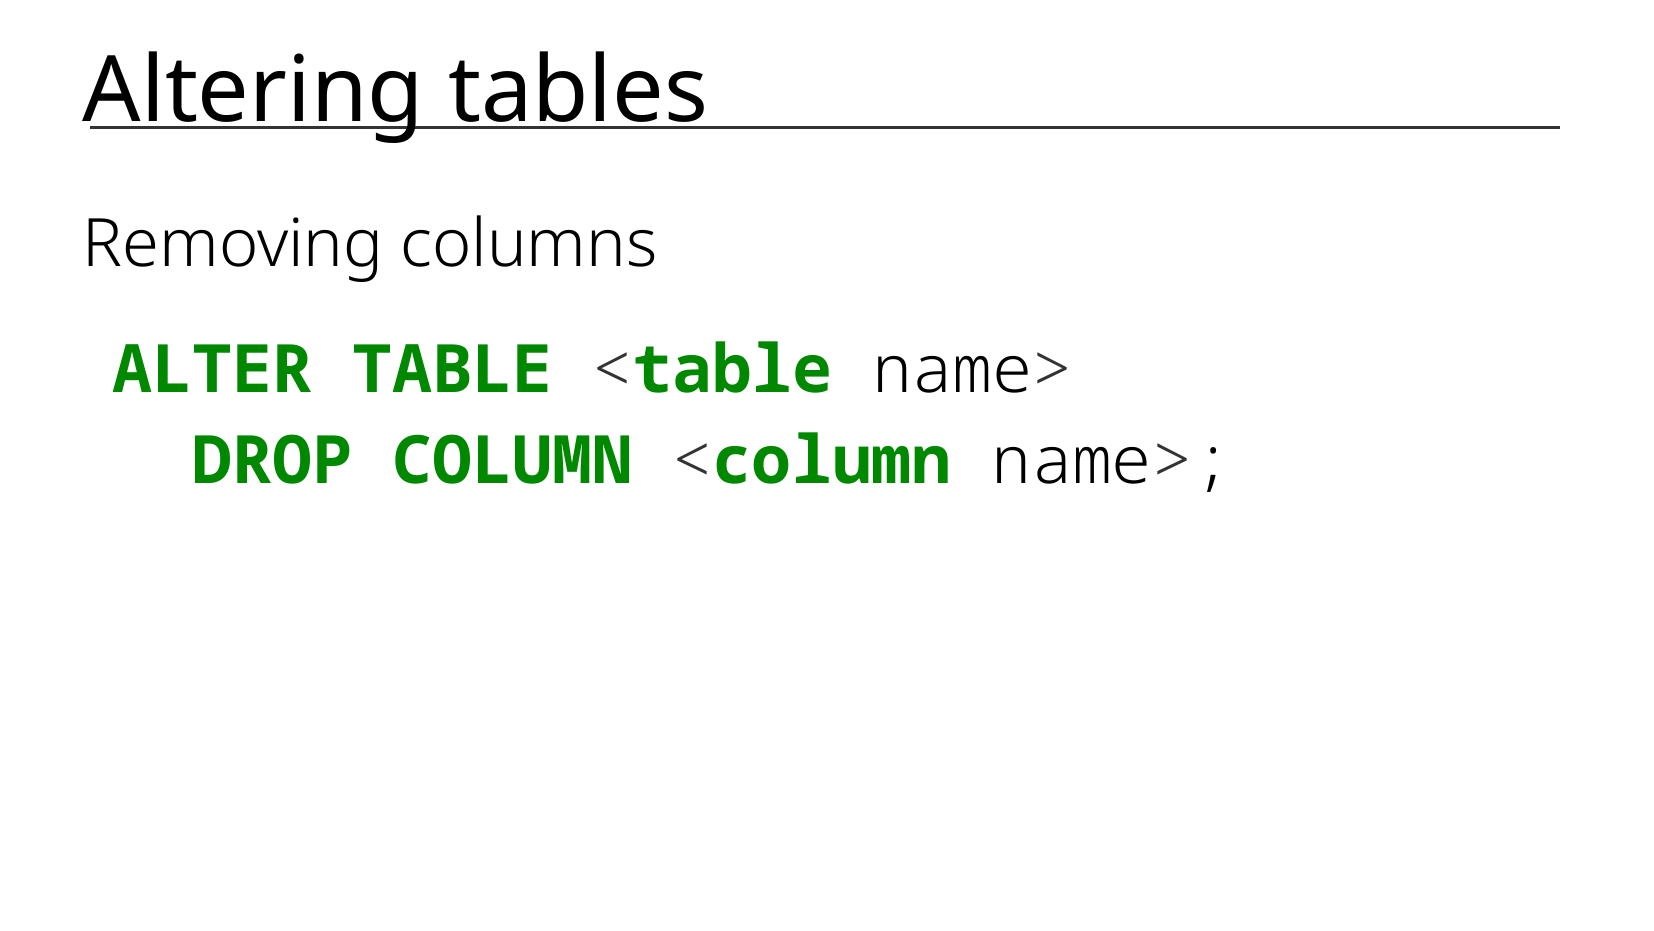

# Altering tables
Removing columns
ALTER TABLE <table name>
 DROP COLUMN <column name>;